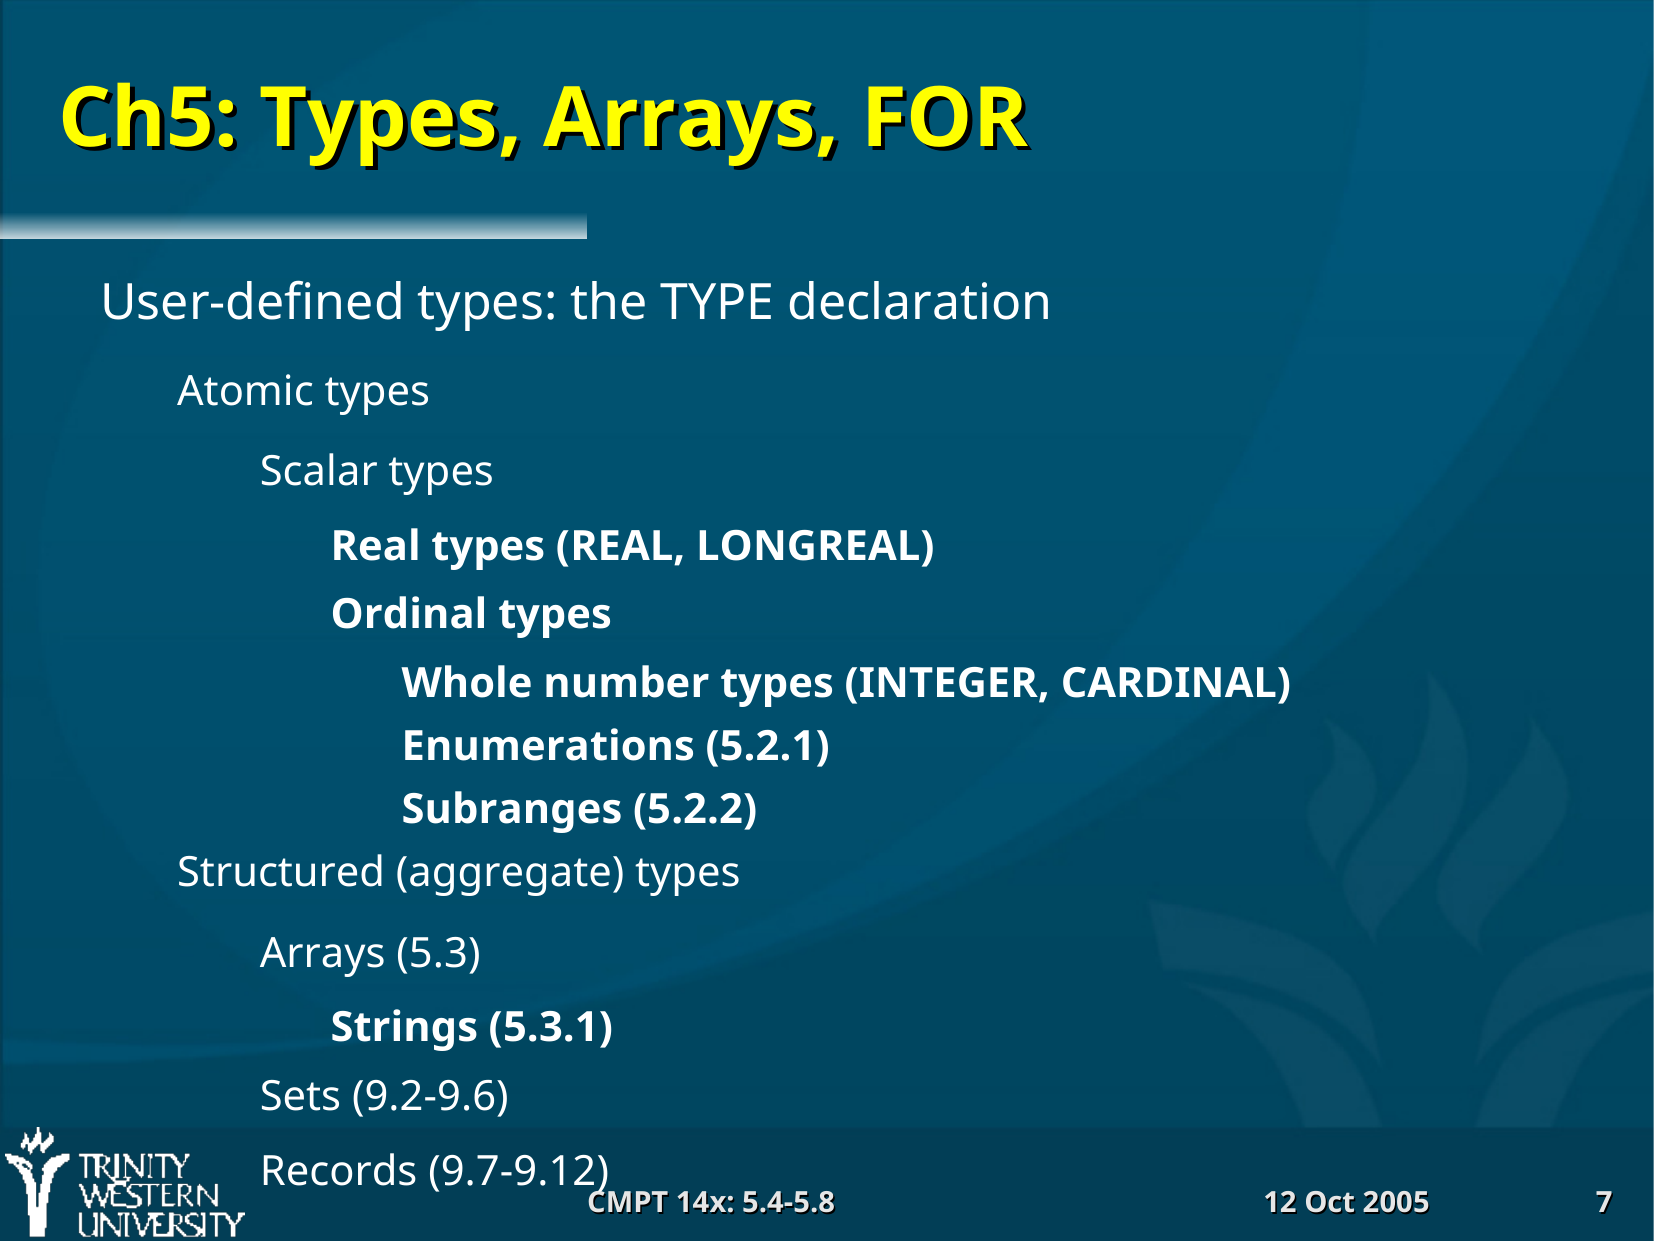

# Ch5: Types, Arrays, FOR
User-defined types: the TYPE declaration
Atomic types
Scalar types
Real types (REAL, LONGREAL)
Ordinal types
Whole number types (INTEGER, CARDINAL)
Enumerations (5.2.1)
Subranges (5.2.2)
Structured (aggregate) types
Arrays (5.3)
Strings (5.3.1)
Sets (9.2-9.6)
Records (9.7-9.12)
CMPT 14x: 5.4-5.8
12 Oct 2005
7